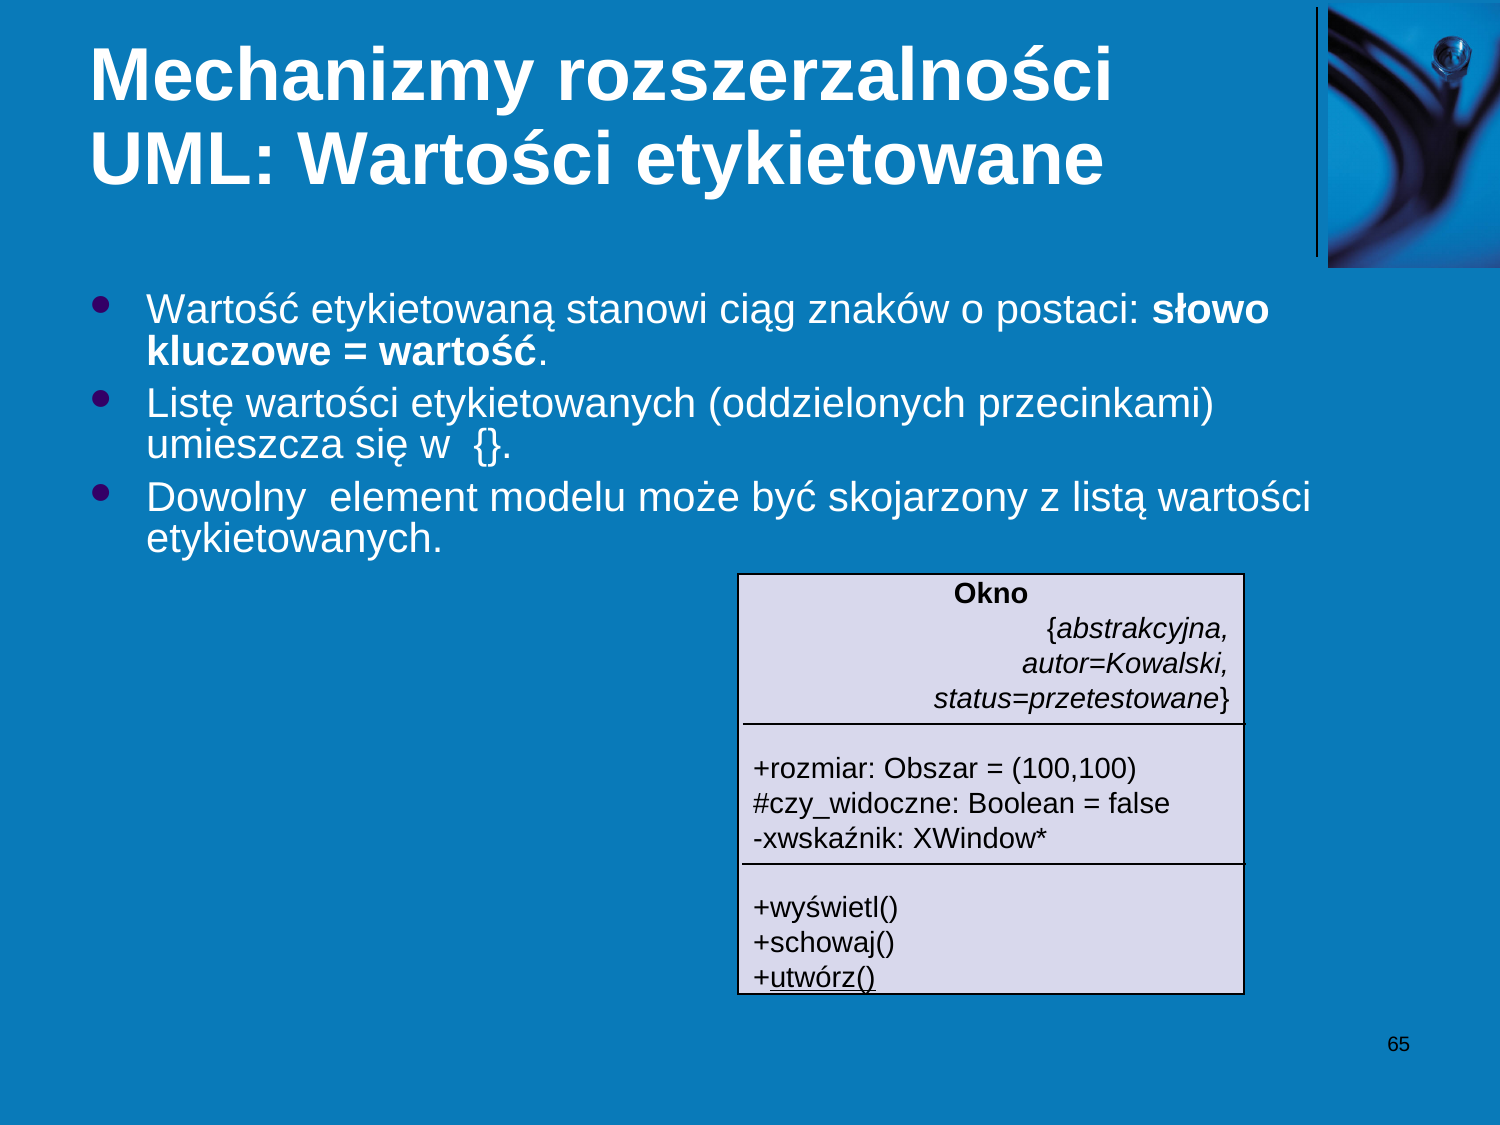

# Mechanizmy rozszerzalności UML: Wartości etykietowane
Wartość etykietowaną stanowi ciąg znaków o postaci: słowo kluczowe = wartość.
Listę wartości etykietowanych (oddzielonych przecinkami) umieszcza się w {}.
Dowolny element modelu może być skojarzony z listą wartości etykietowanych.
Okno
{abstrakcyjna,
autor=Kowalski,
status=przetestowane}
+rozmiar: Obszar = (100,100)
#czy_widoczne: Boolean = false
-xwskaźnik: XWindow*
+wyświetl()
+schowaj()
+utwórz()
65